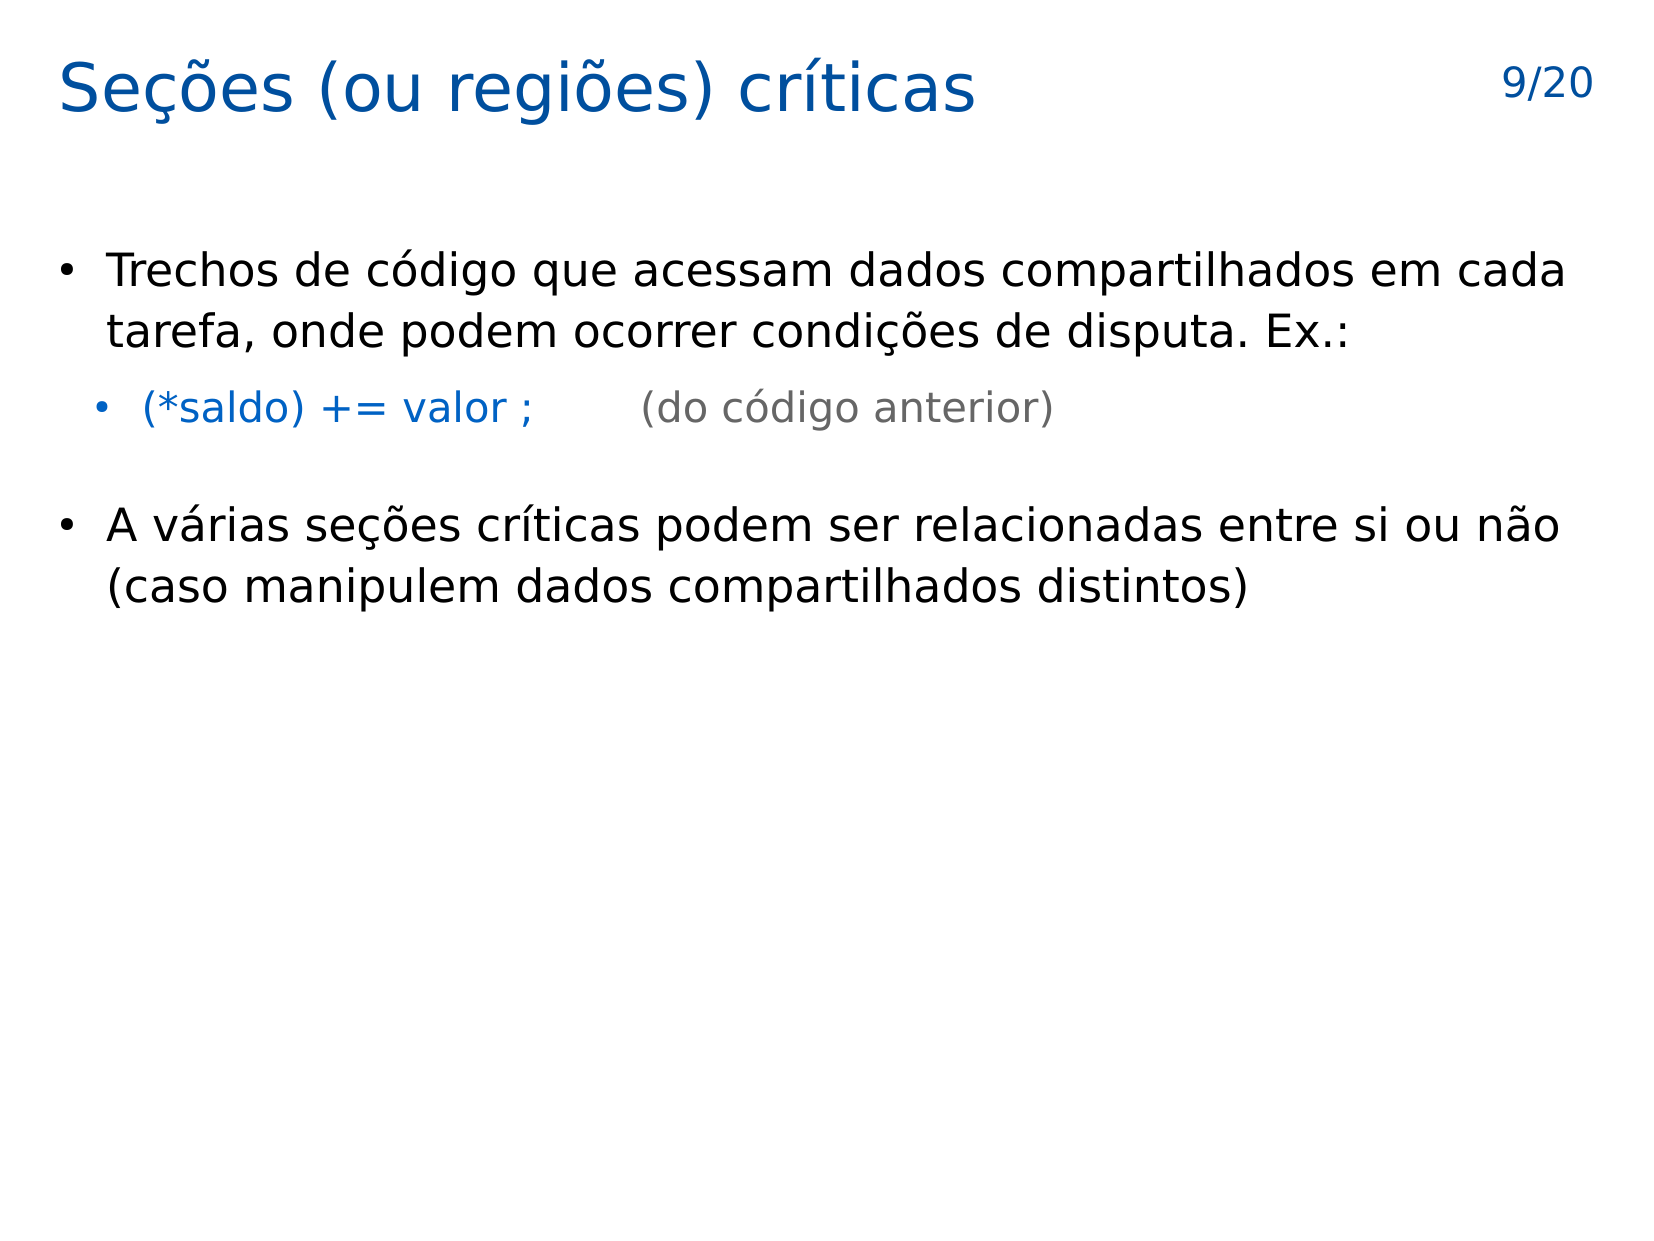

# Seções (ou regiões) críticas
9
Trechos de código que acessam dados compartilhados em cada tarefa, onde podem ocorrer condições de disputa. Ex.:
(*saldo) += valor ; (do código anterior)
A várias seções críticas podem ser relacionadas entre si ou não (caso manipulem dados compartilhados distintos)